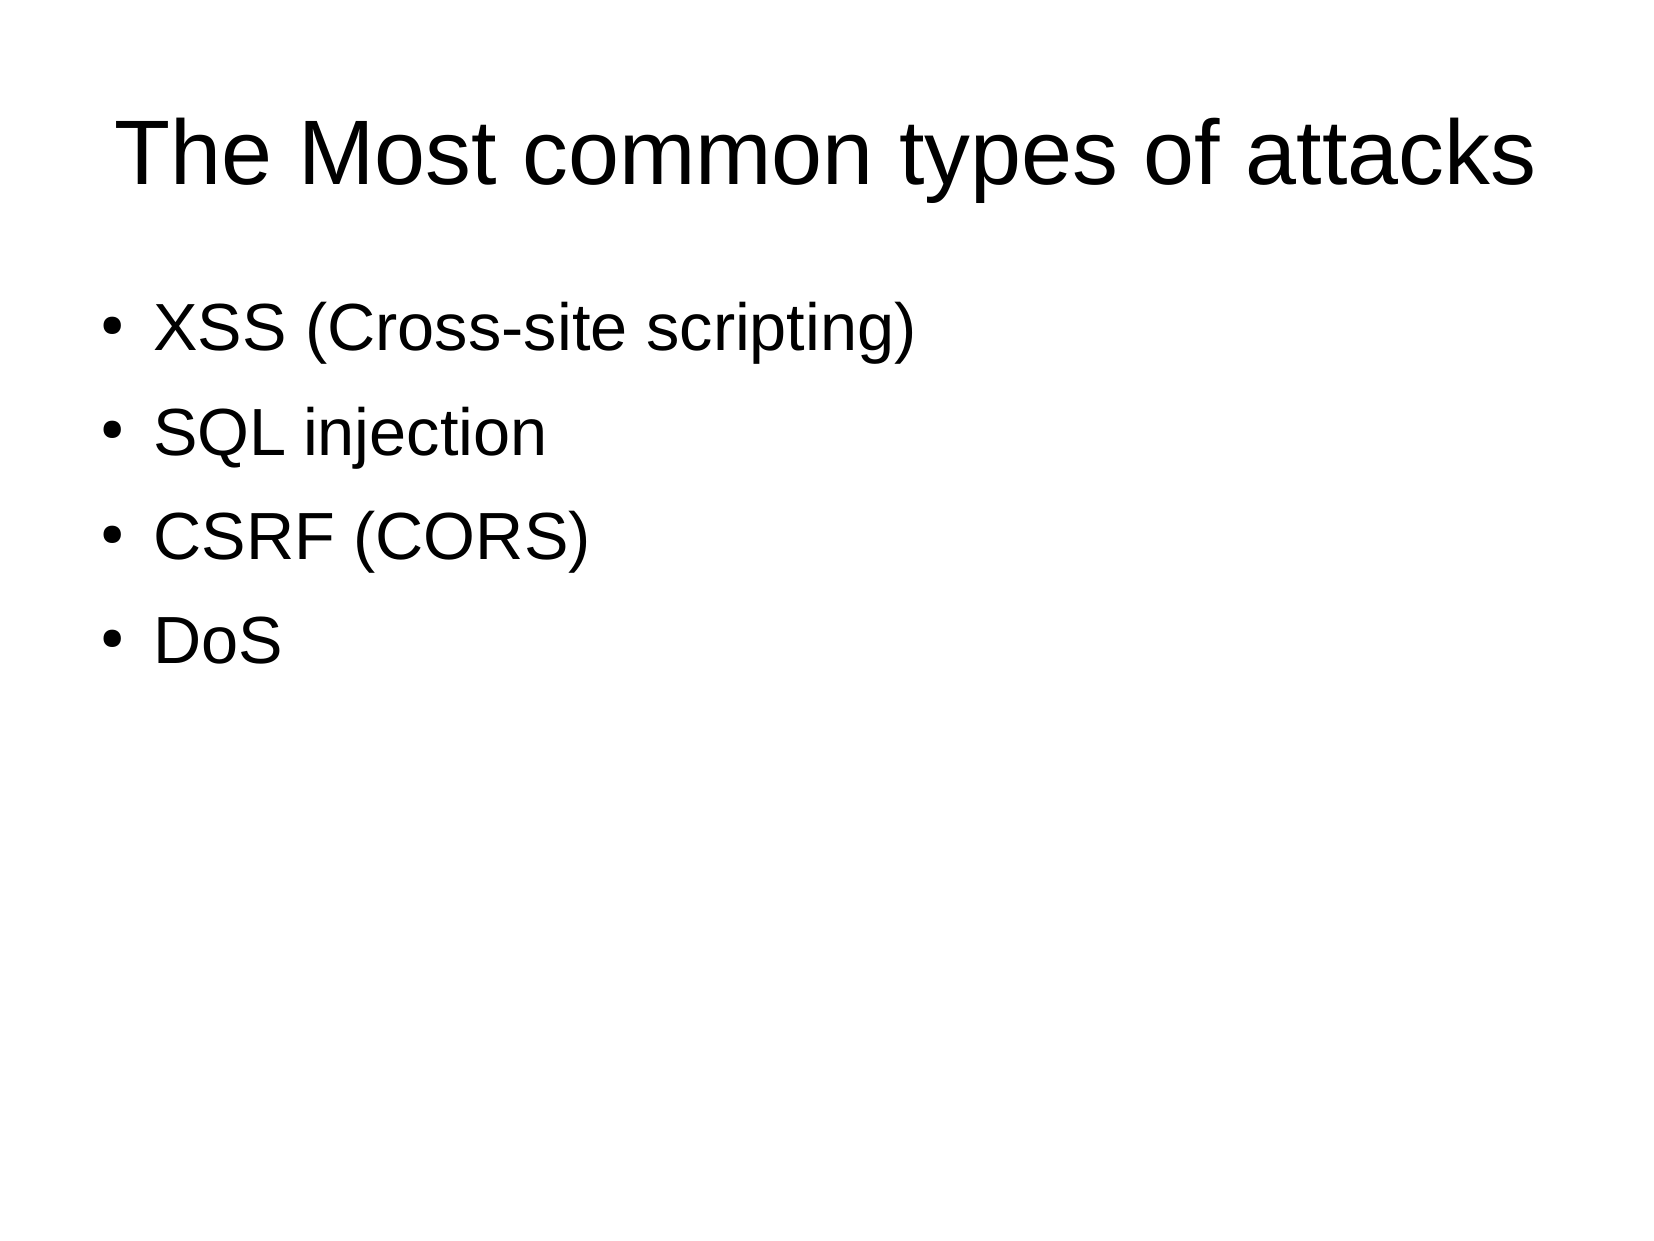

# The Most common types of attacks
XSS (Cross-site scripting)
SQL injection
CSRF (CORS)
DoS